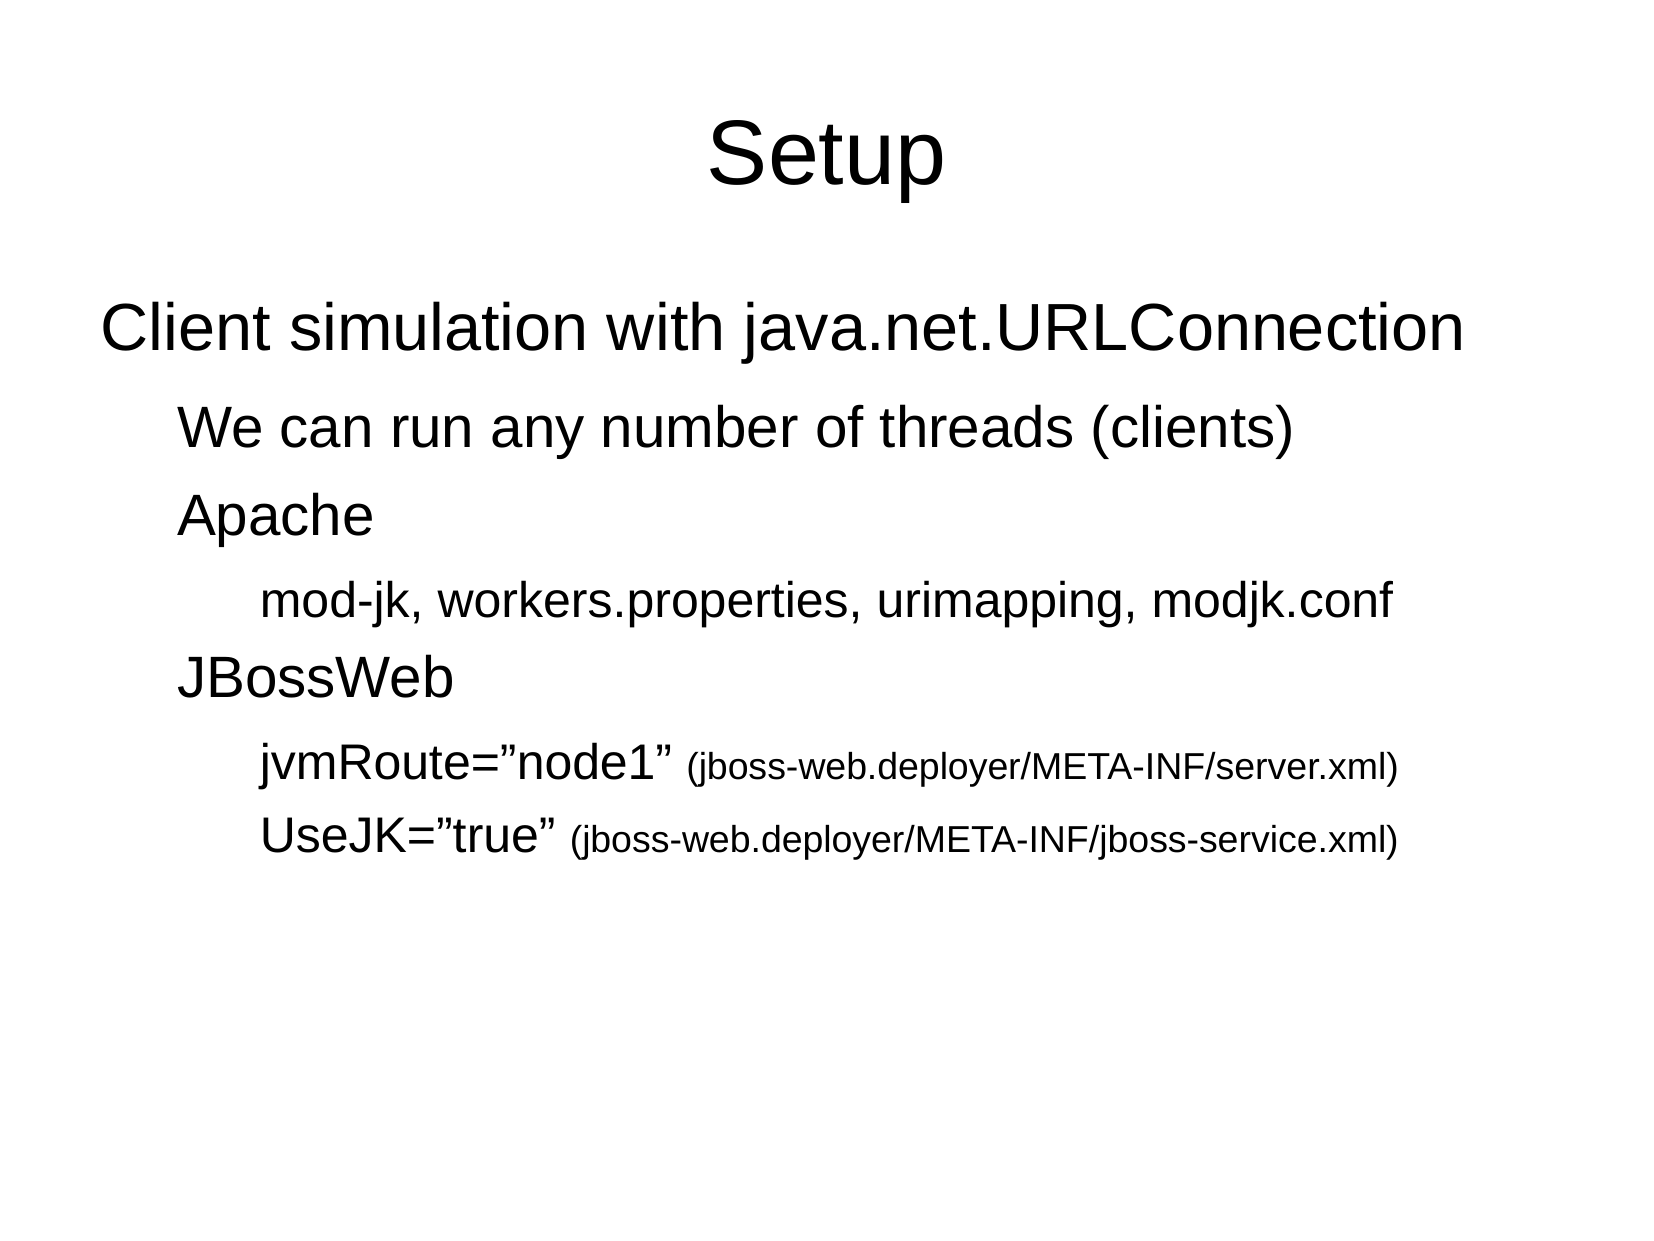

# Setup
Client simulation with java.net.URLConnection
We can run any number of threads (clients)
Apache
mod-jk, workers.properties, urimapping, modjk.conf
JBossWeb
jvmRoute=”node1” (jboss-web.deployer/META-INF/server.xml)
UseJK=”true” (jboss-web.deployer/META-INF/jboss-service.xml)